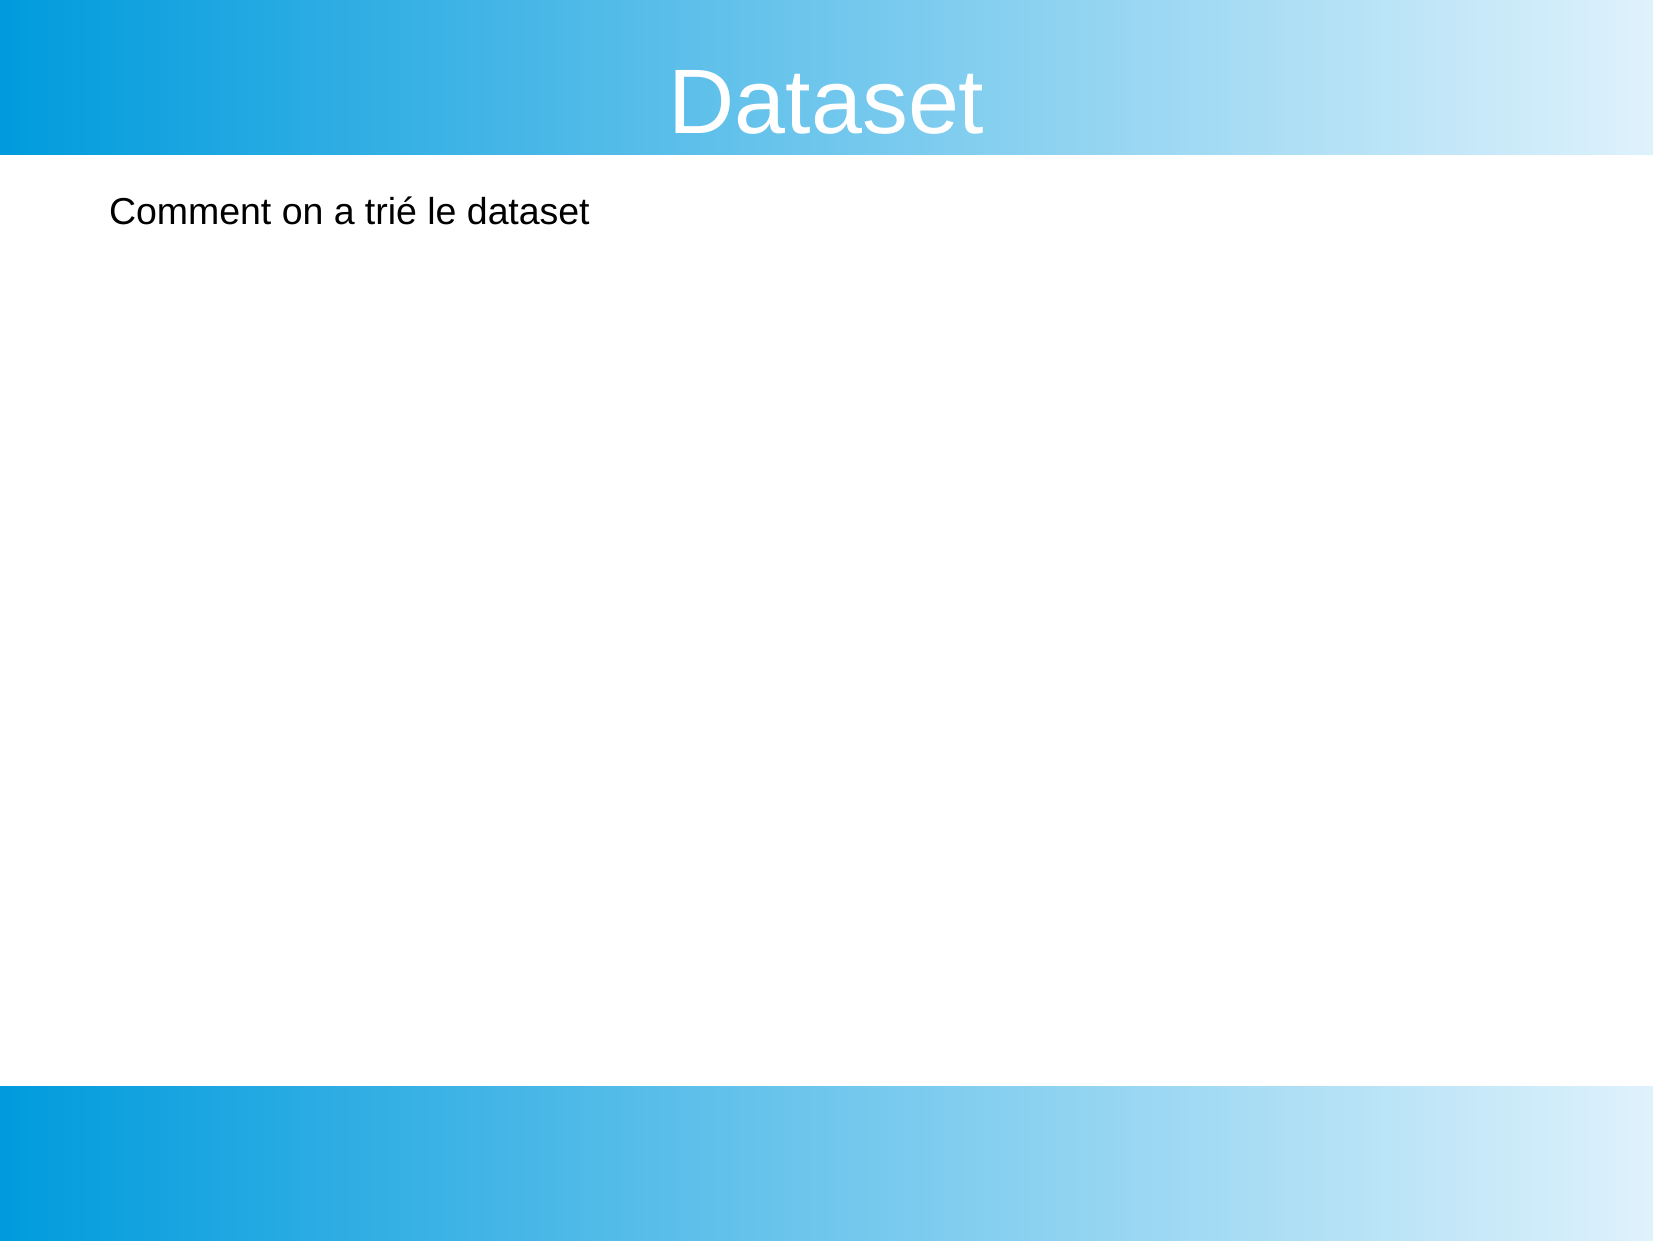

# Dataset
Comment on a trié le dataset